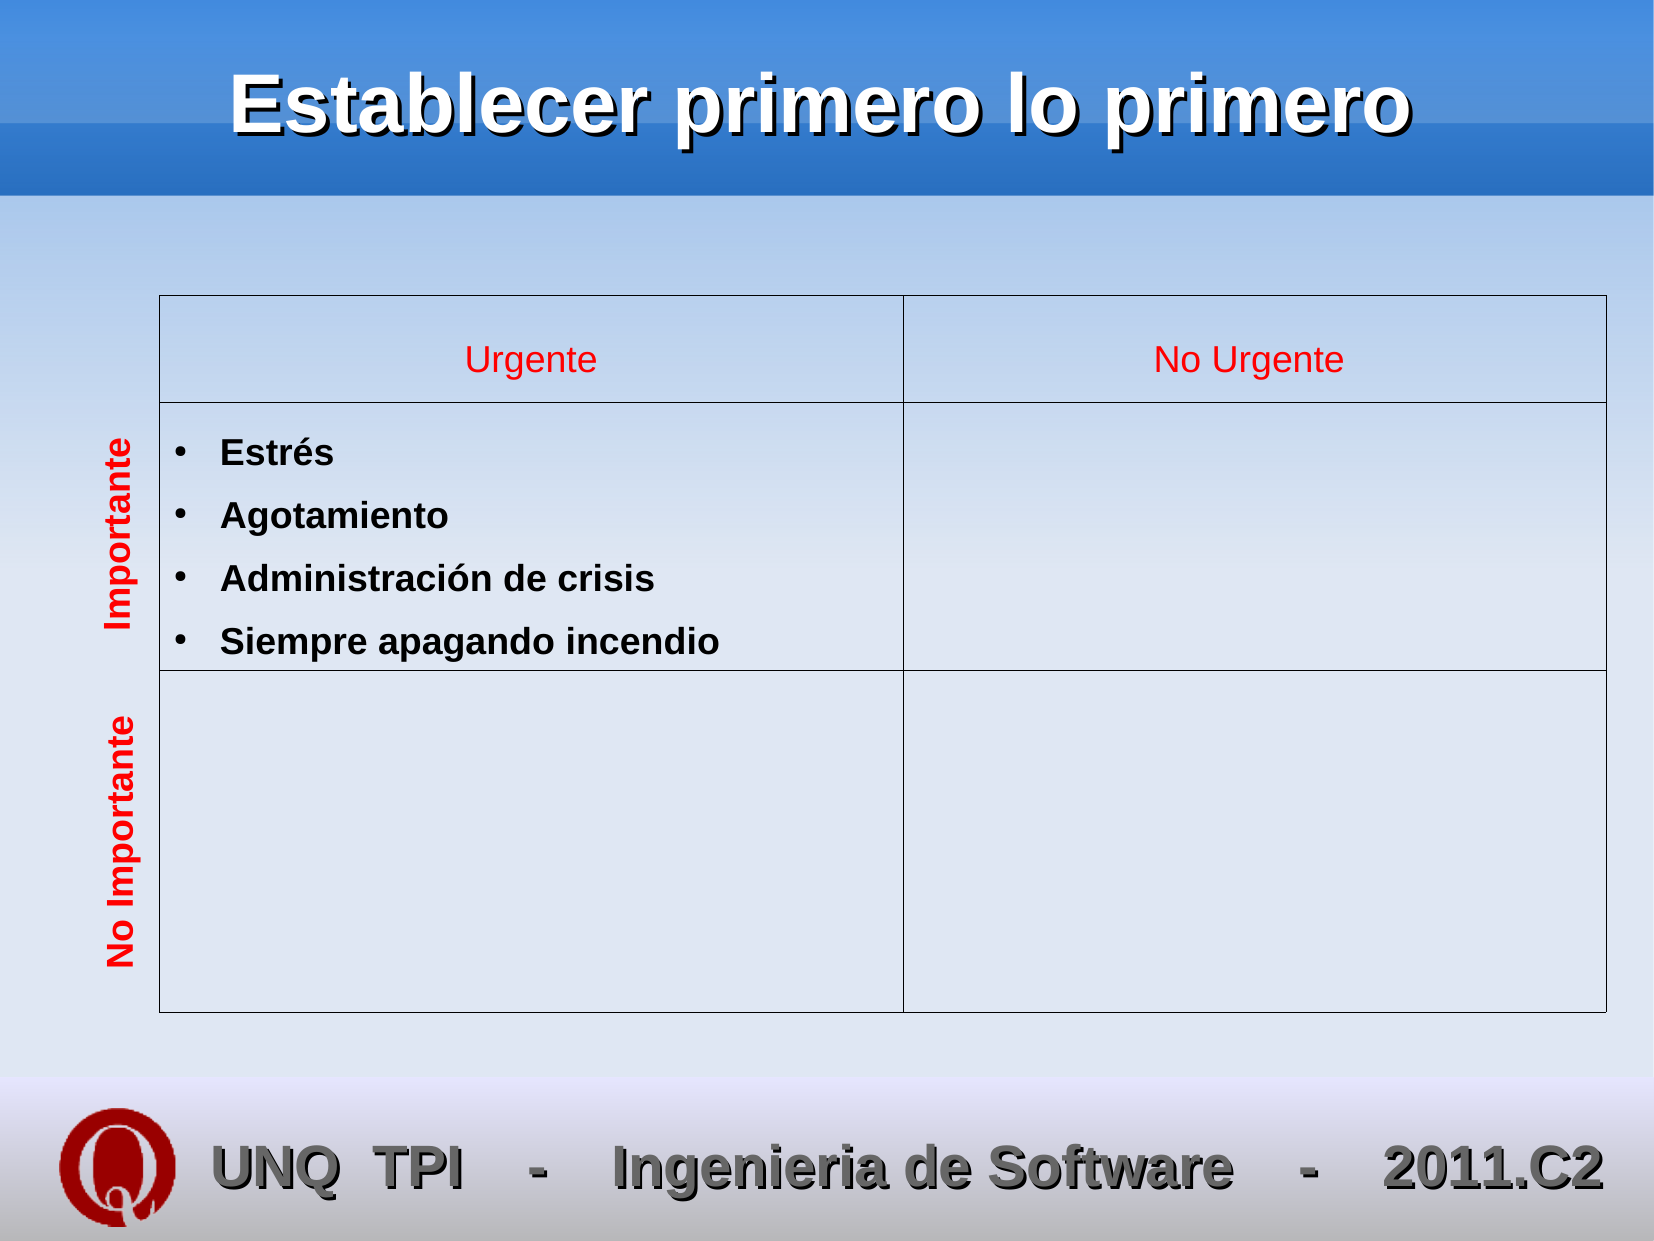

# Establecer primero lo primero
| Urgente | No Urgente |
| --- | --- |
| Estrés Agotamiento Administración de crisis Siempre apagando incendio | |
| | |
Importante
No Importante
UNQ TPI - Ingenieria de Software - 2011.C2